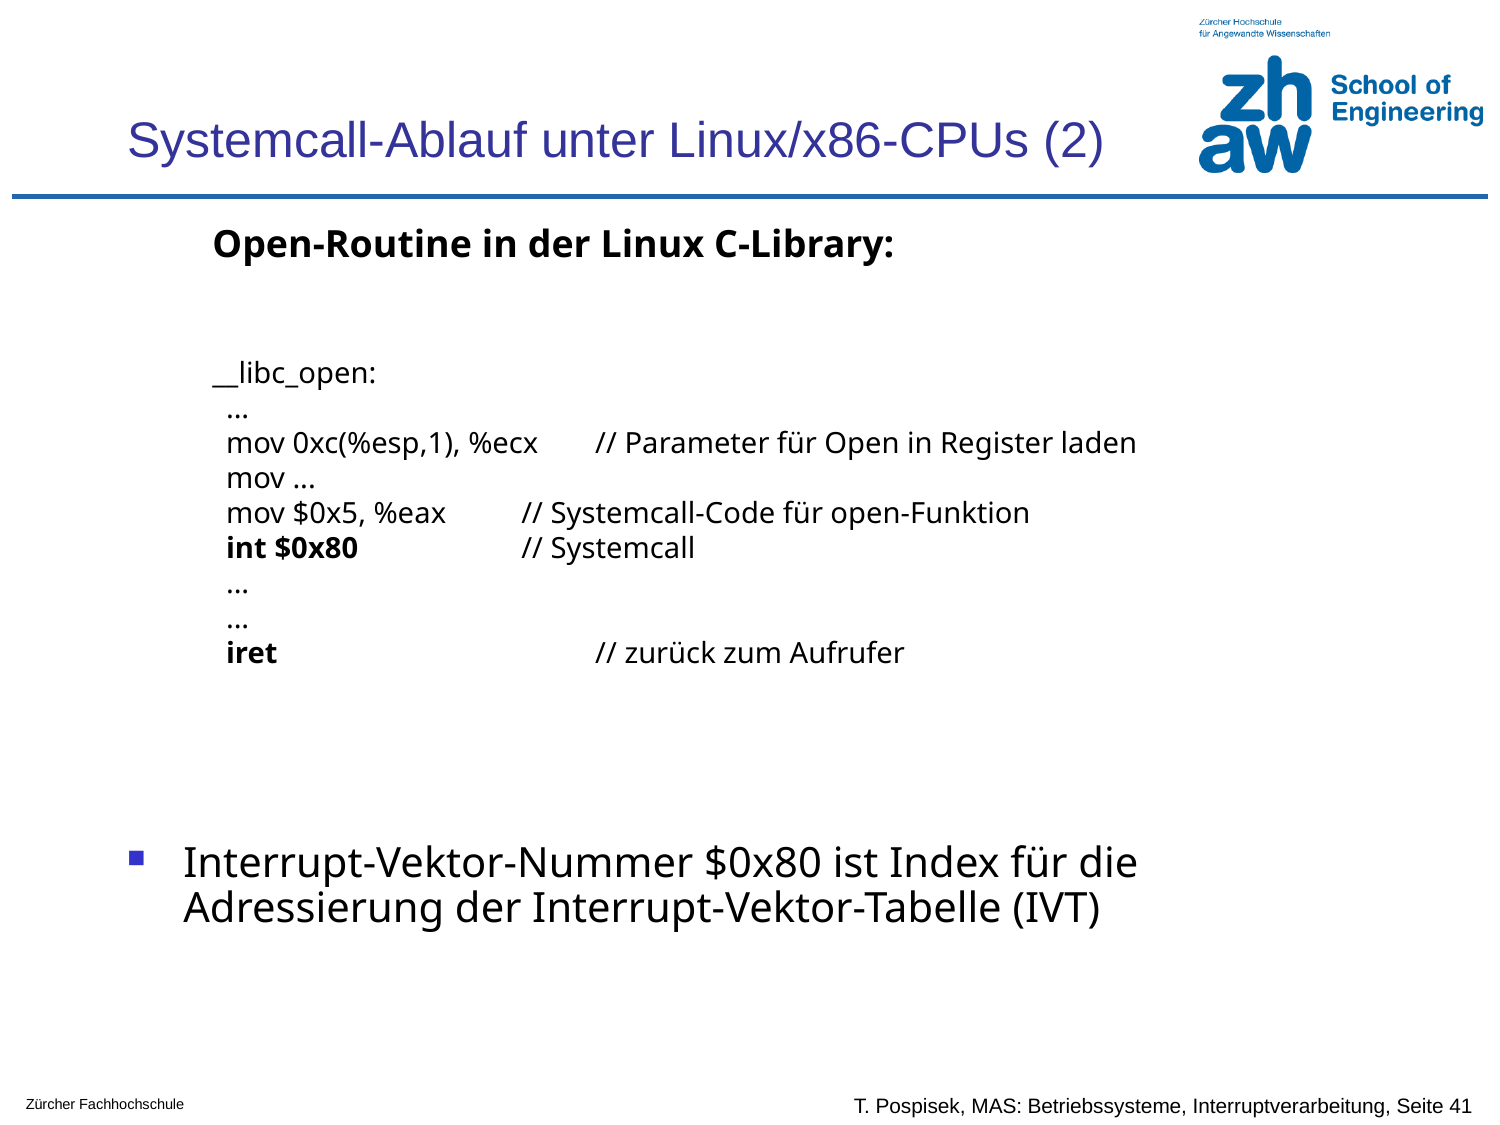

# Systemcall-Ablauf unter Linux/x86-CPUs (2)
Open-Routine in der Linux C-Library:
__libc_open:
	...
	mov 0xc(%esp,1), %ecx	// Parameter für Open in Register laden
	mov ...
	mov $0x5, %eax		// Systemcall-Code für open-Funktion
	int $0x80			// Systemcall
	...
	...
	iret					// zurück zum Aufrufer
Interrupt-Vektor-Nummer $0x80 ist Index für die Adressierung der Interrupt-Vektor-Tabelle (IVT)